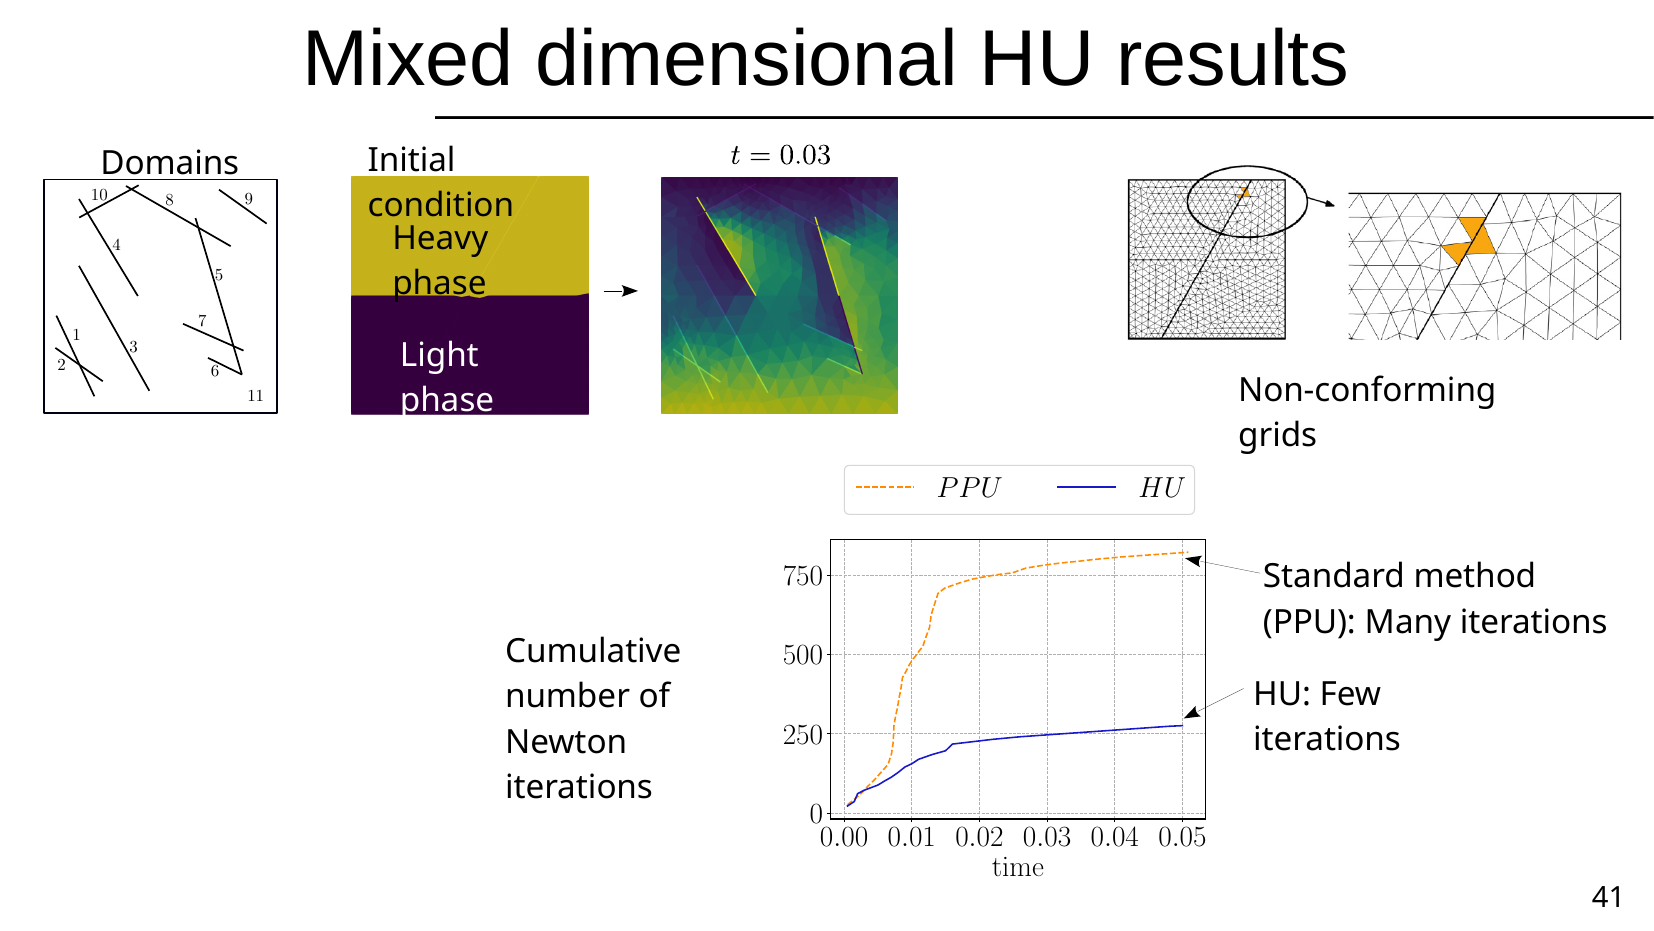

# Mixed dimensional HU results
Initial condition
Domains
Heavy phase
Light phase
Non-conforming grids
Standard method (PPU): Many iterations
Cumulative number of Newton iterations
HU: Few iterations